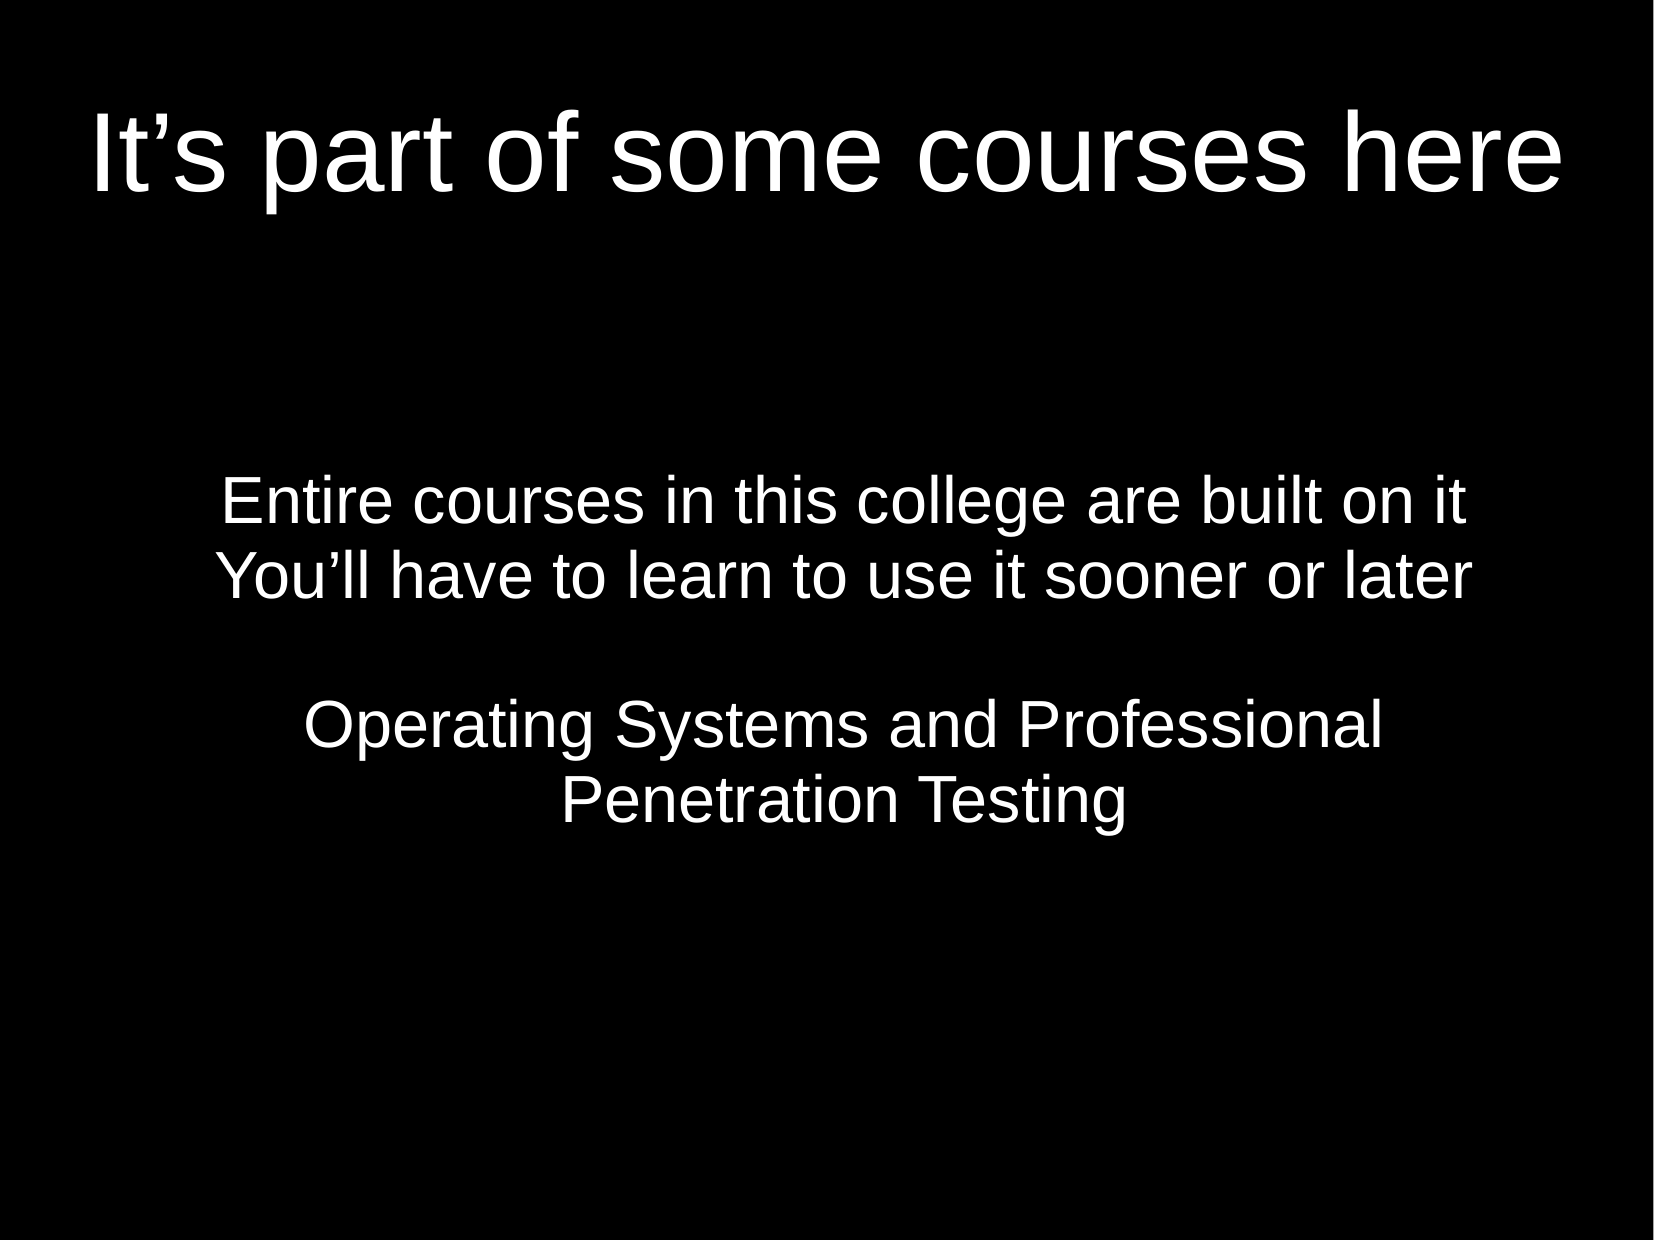

# It’s part of some courses here
Entire courses in this college are built on it
You’ll have to learn to use it sooner or later
Operating Systems and Professional
Penetration Testing